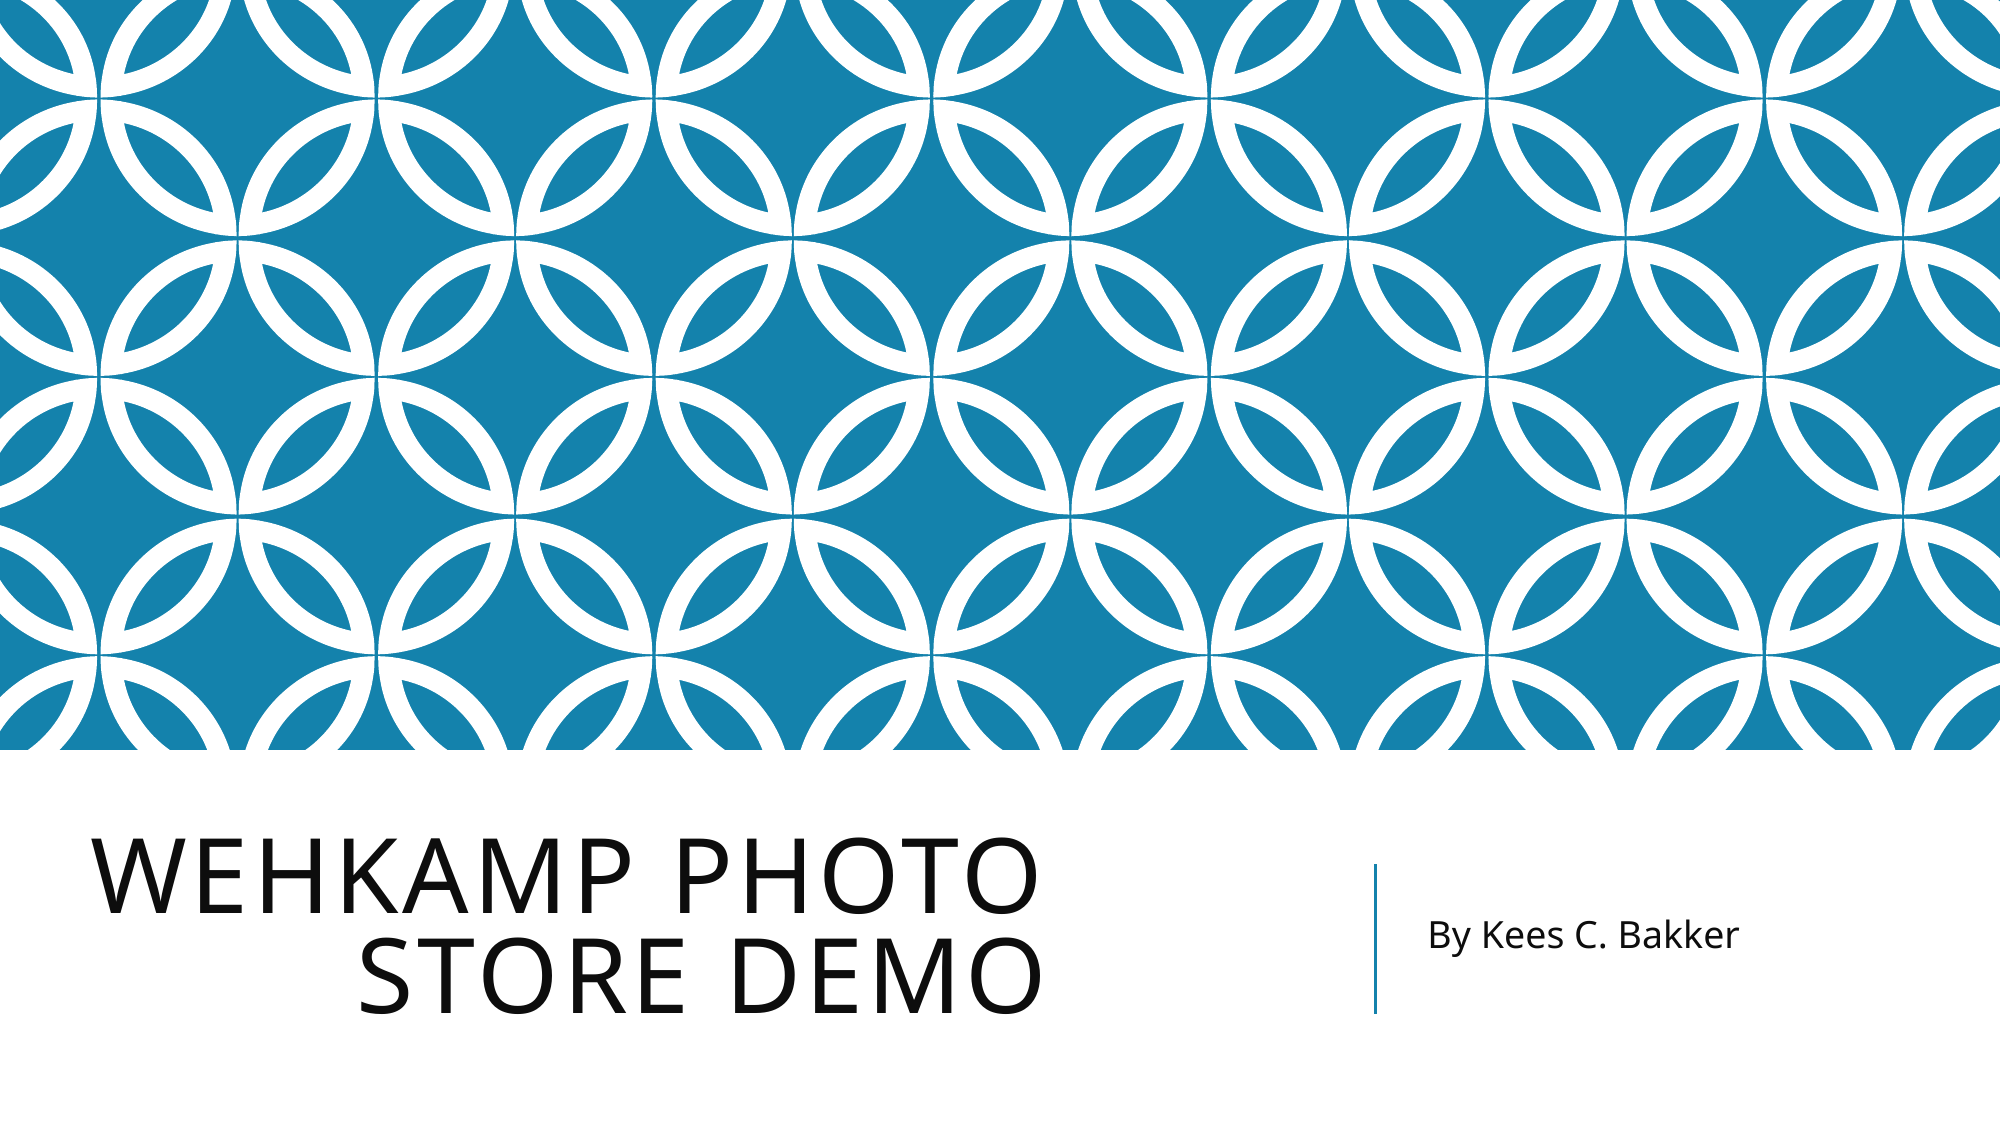

# Wehkamp photo store demo
By Kees C. Bakker